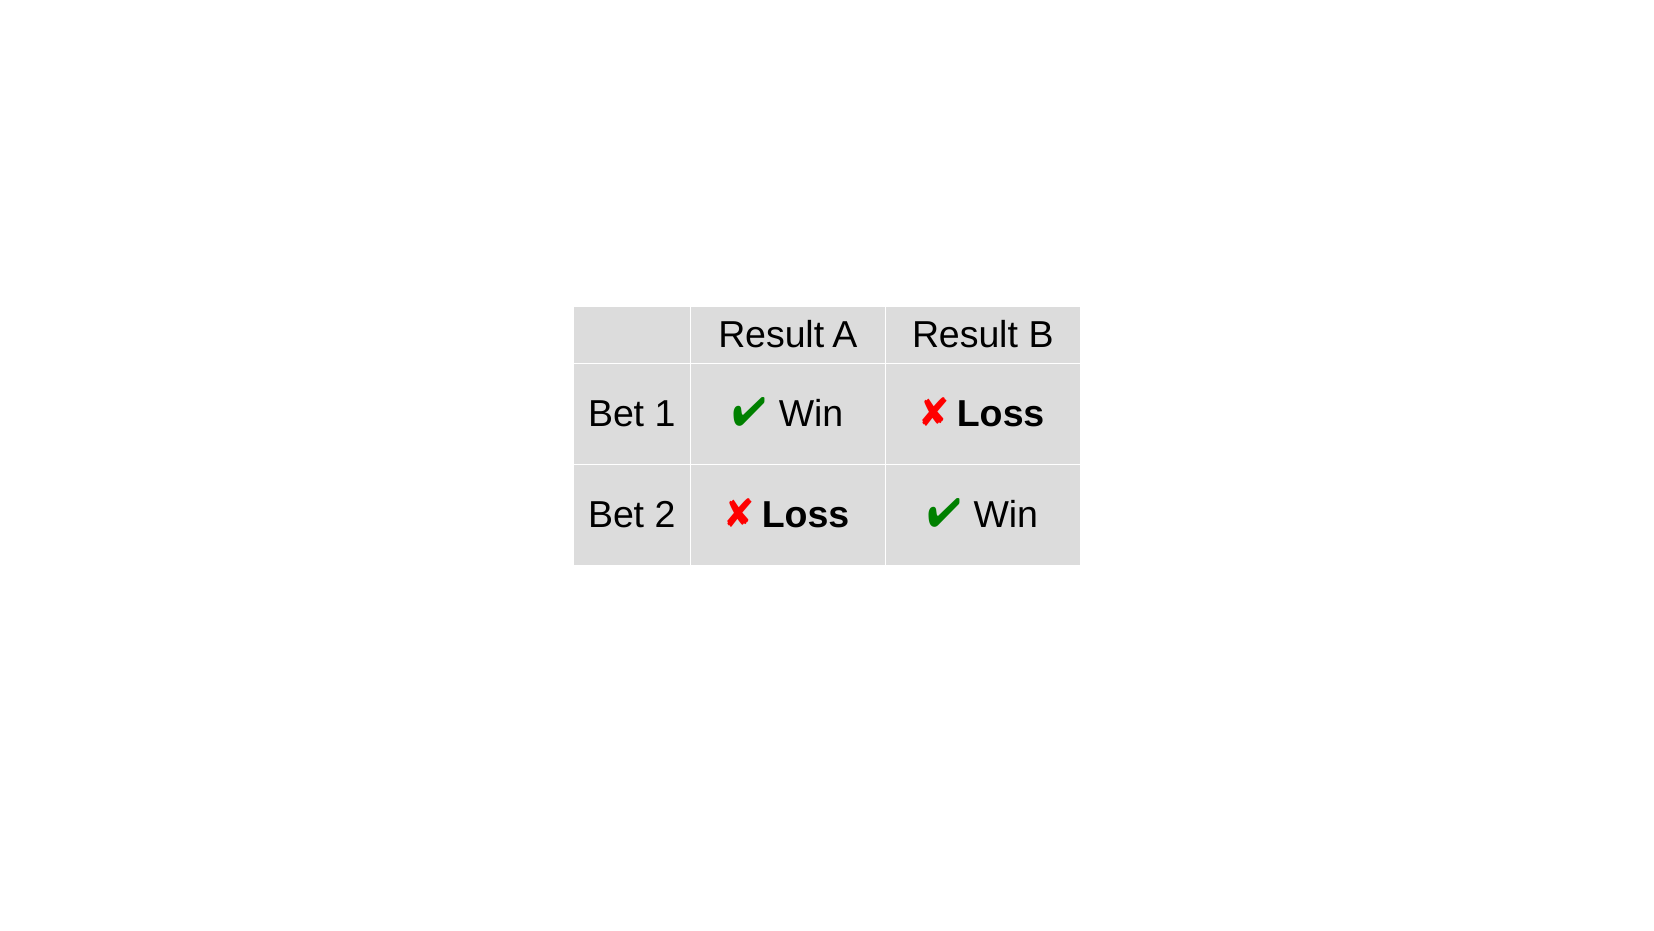

| | Result A | Result B |
| --- | --- | --- |
| Bet 1 | Win | Loss |
| Bet 2 | Loss | Win |